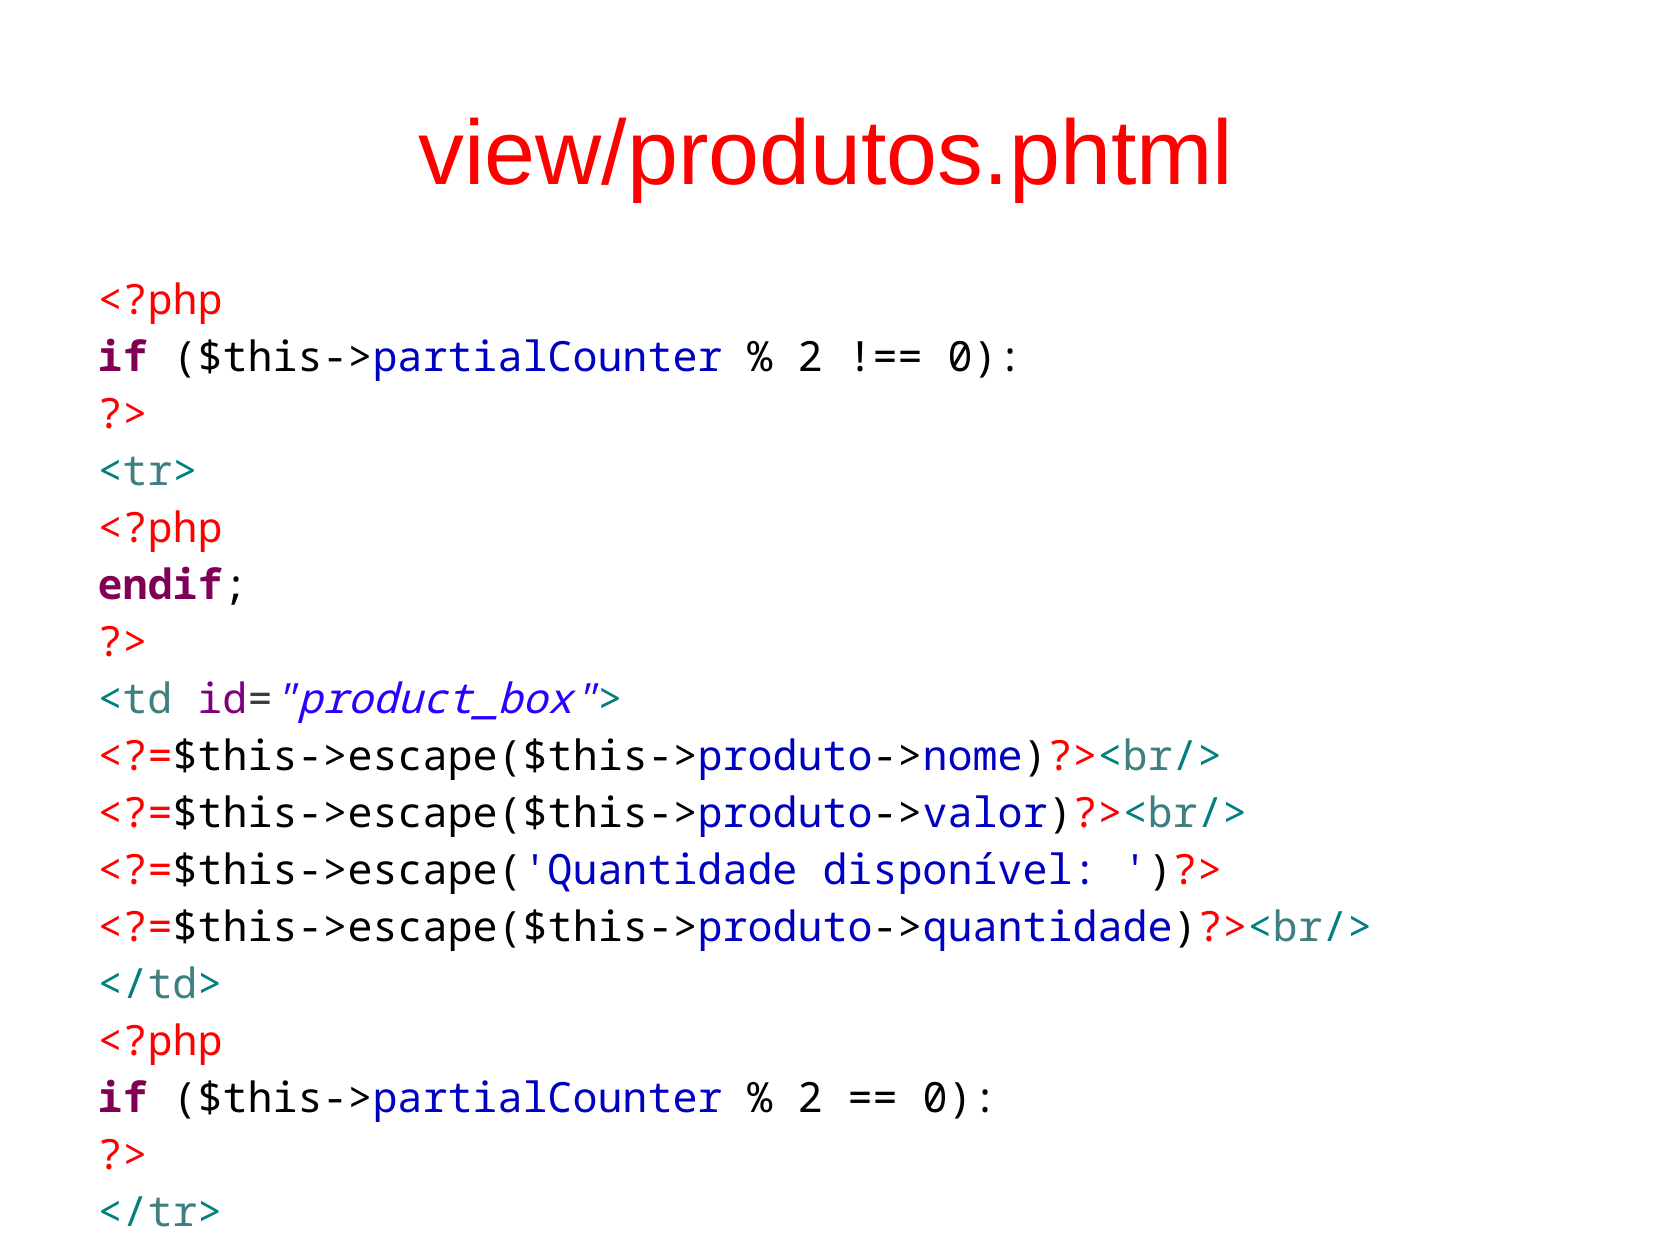

# view/produtos.phtml
<?php
if ($this->partialCounter % 2 !== 0):
?>
<tr>
<?php
endif;
?>
<td id="product_box">
<?=$this->escape($this->produto->nome)?><br/>
<?=$this->escape($this->produto->valor)?><br/>
<?=$this->escape('Quantidade disponível: ')?>
<?=$this->escape($this->produto->quantidade)?><br/>
</td>
<?php
if ($this->partialCounter % 2 == 0):
?>
</tr>
<?php
endif;
?>